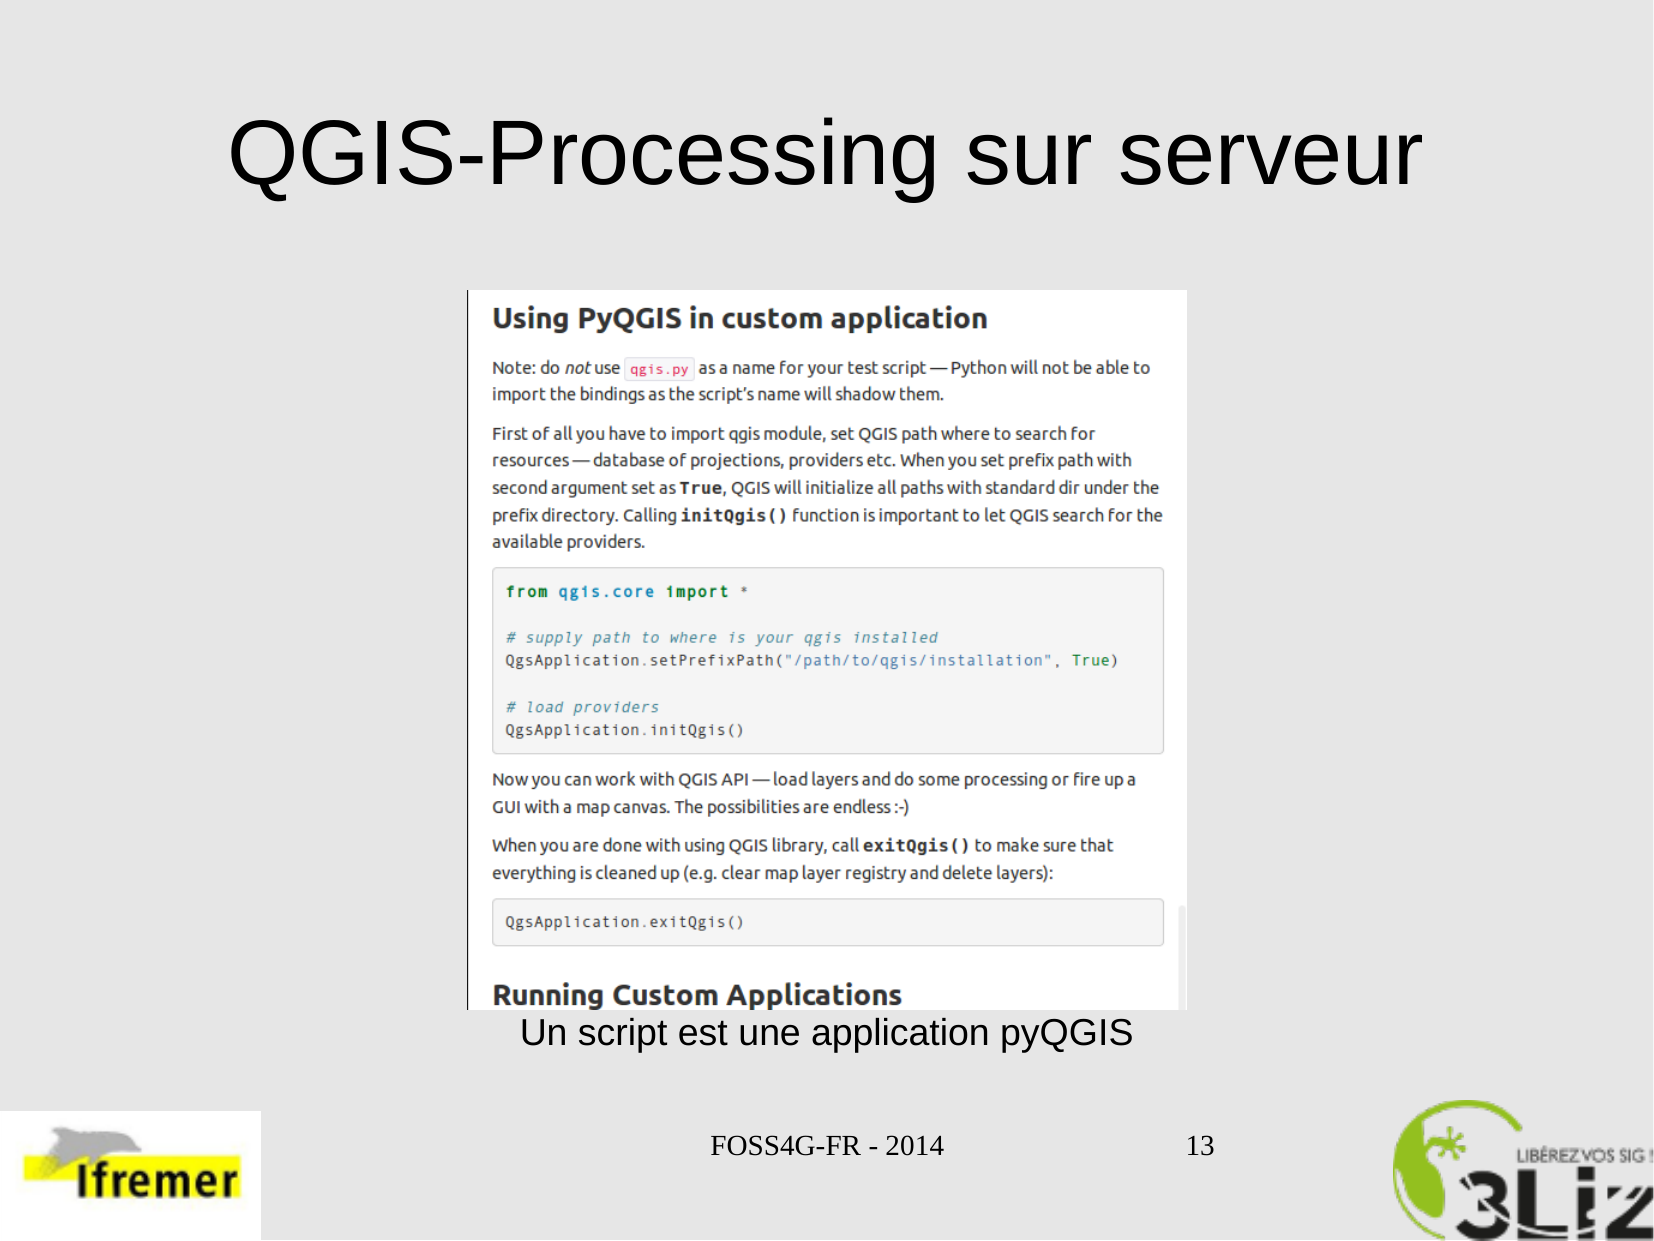

# QGIS-Processing sur serveur
Un script est une application pyQGIS
FOSS4G-FR - 2014
13